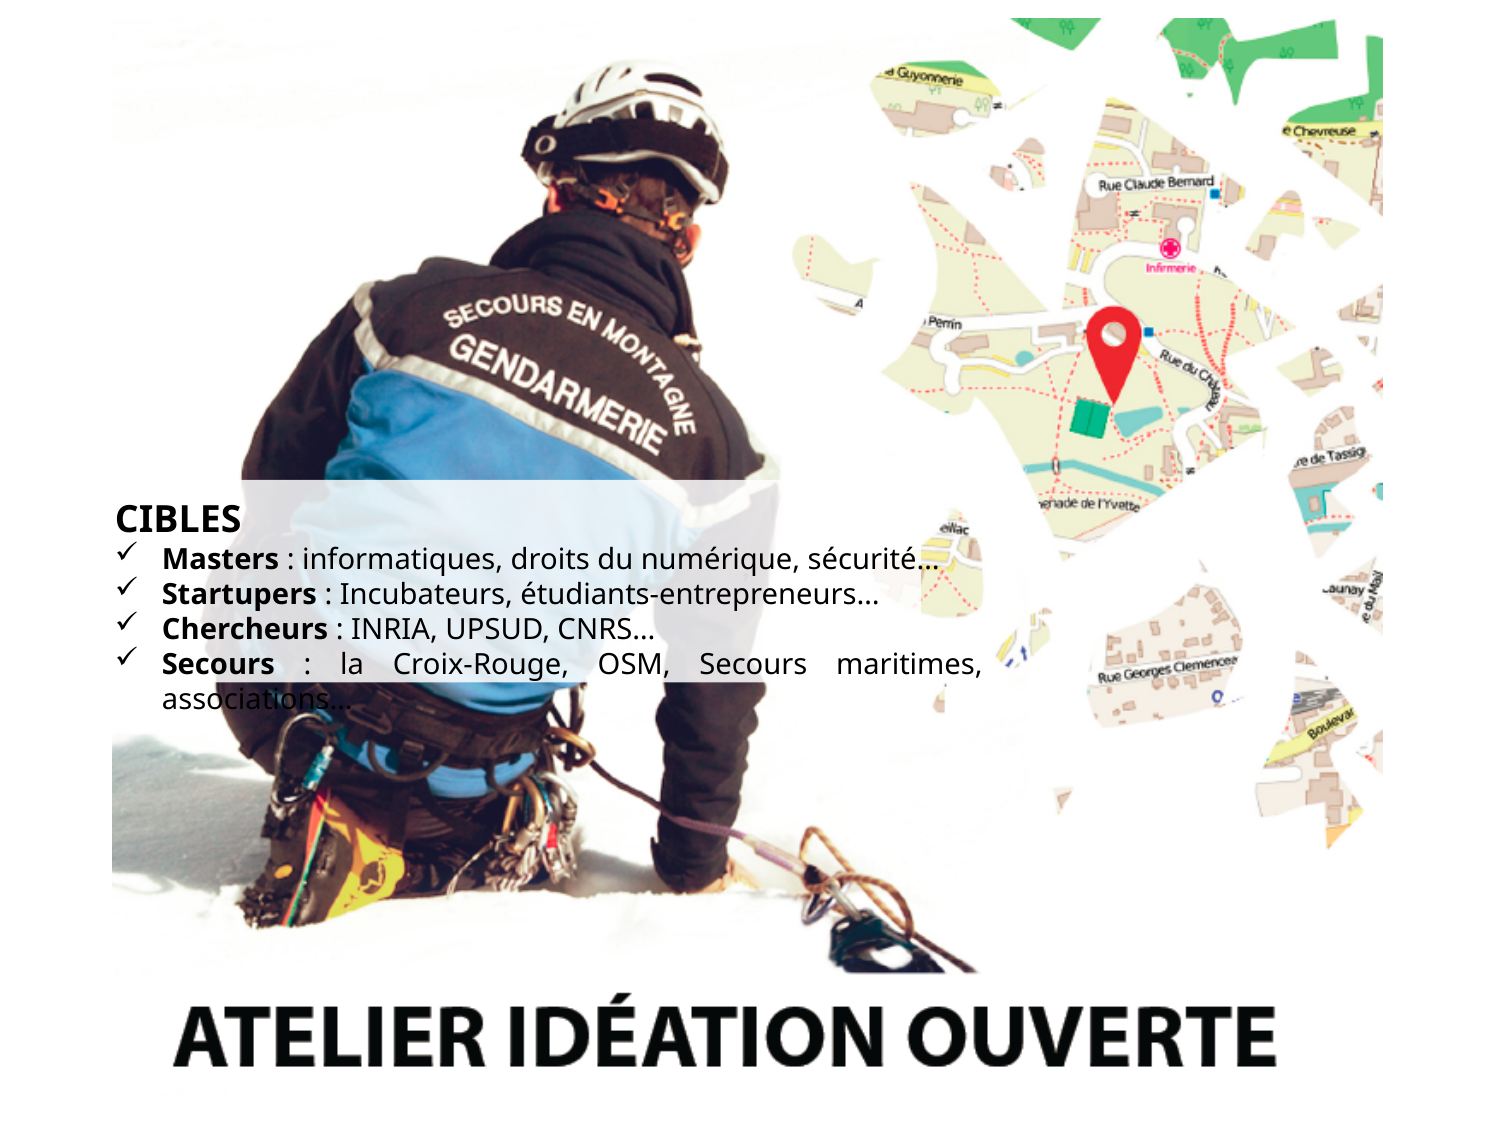

#
CIBLES
Masters : informatiques, droits du numérique, sécurité…
Startupers : Incubateurs, étudiants-entrepreneurs…
Chercheurs : INRIA, UPSUD, CNRS…
Secours : la Croix-Rouge, OSM, Secours maritimes, associations…
,